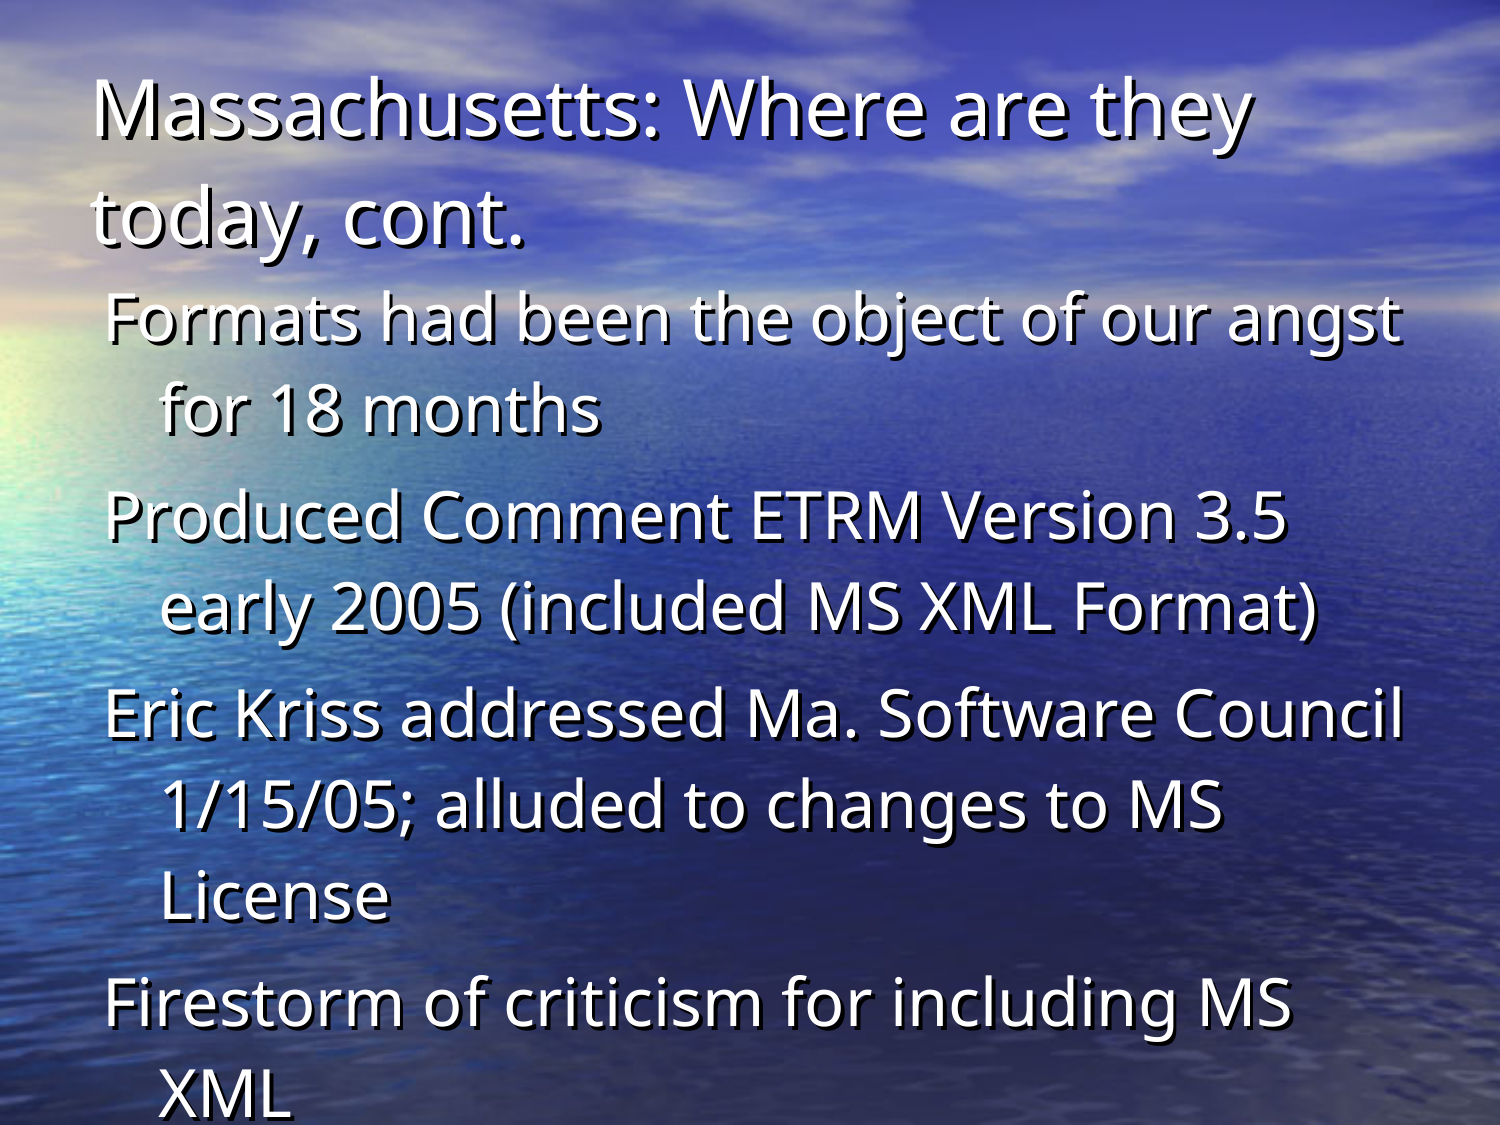

# Massachusetts: Where are they today, cont.
Formats had been the object of our angst for 18 months
Produced Comment ETRM Version 3.5 early 2005 (included MS XML Format)
Eric Kriss addressed Ma. Software Council 1/15/05; alluded to changes to MS License
Firestorm of criticism for including MS XML
Published V 3.5 without Format piece
Continued due diligence